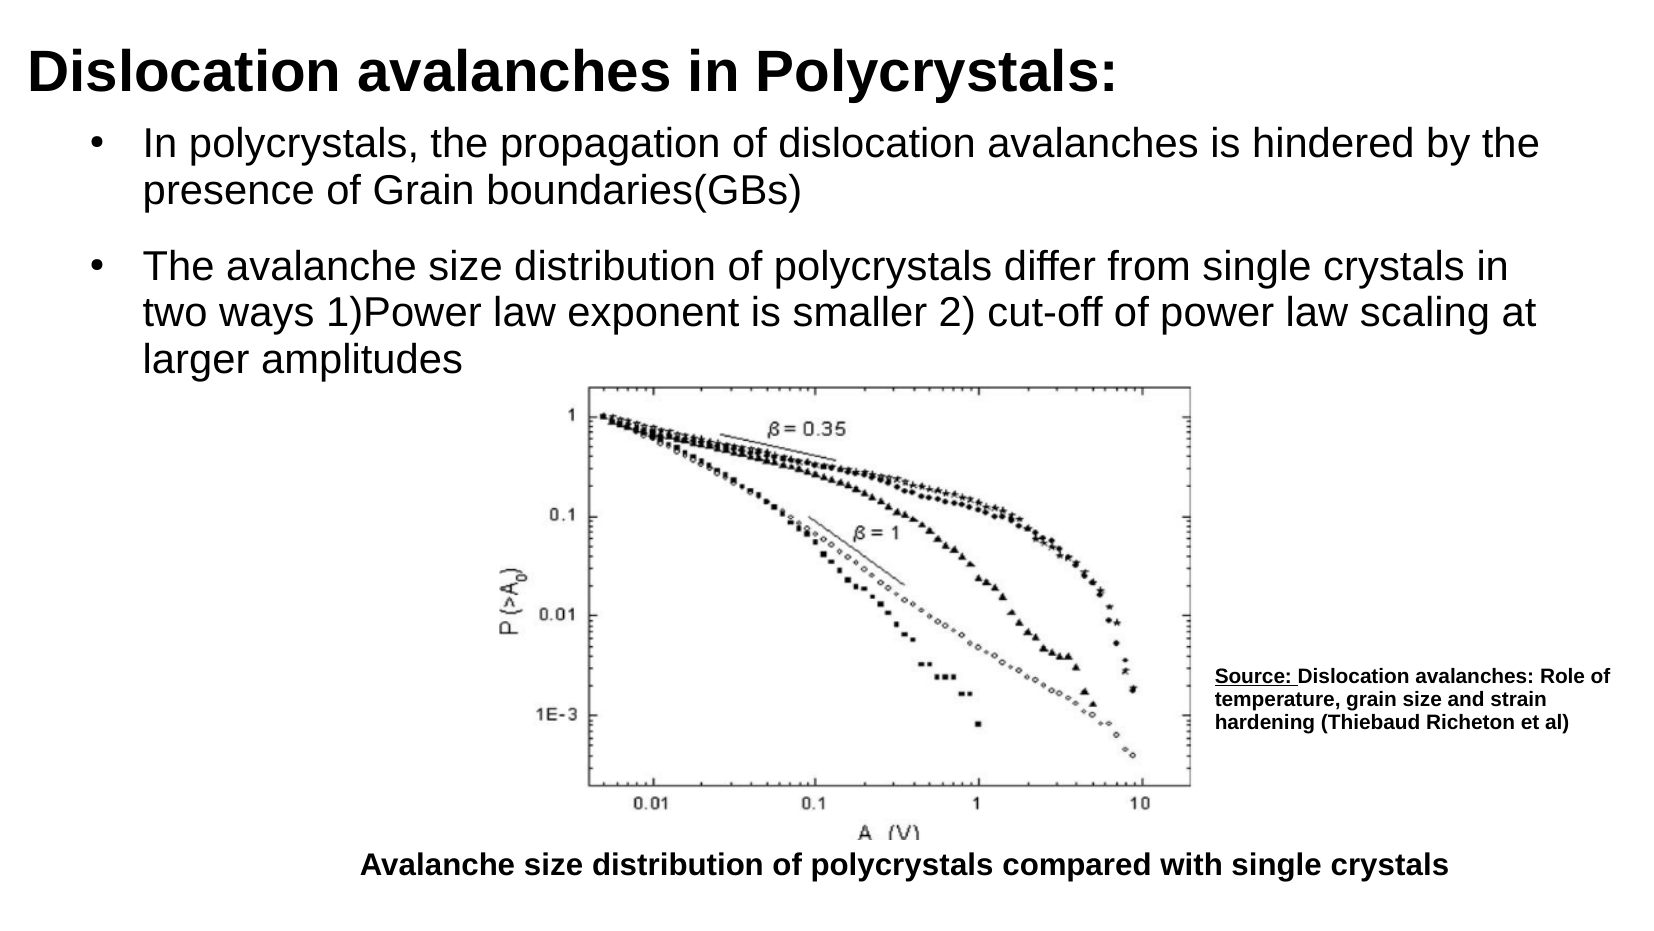

# Dislocation avalanches in Polycrystals:
In polycrystals, the propagation of dislocation avalanches is hindered by the presence of Grain boundaries(GBs)
The avalanche size distribution of polycrystals differ from single crystals in two ways 1)Power law exponent is smaller 2) cut-off of power law scaling at larger amplitudes
Source: Dislocation avalanches: Role of temperature, grain size and strain hardening (Thiebaud Richeton et al)
Avalanche size distribution of polycrystals compared with single crystals